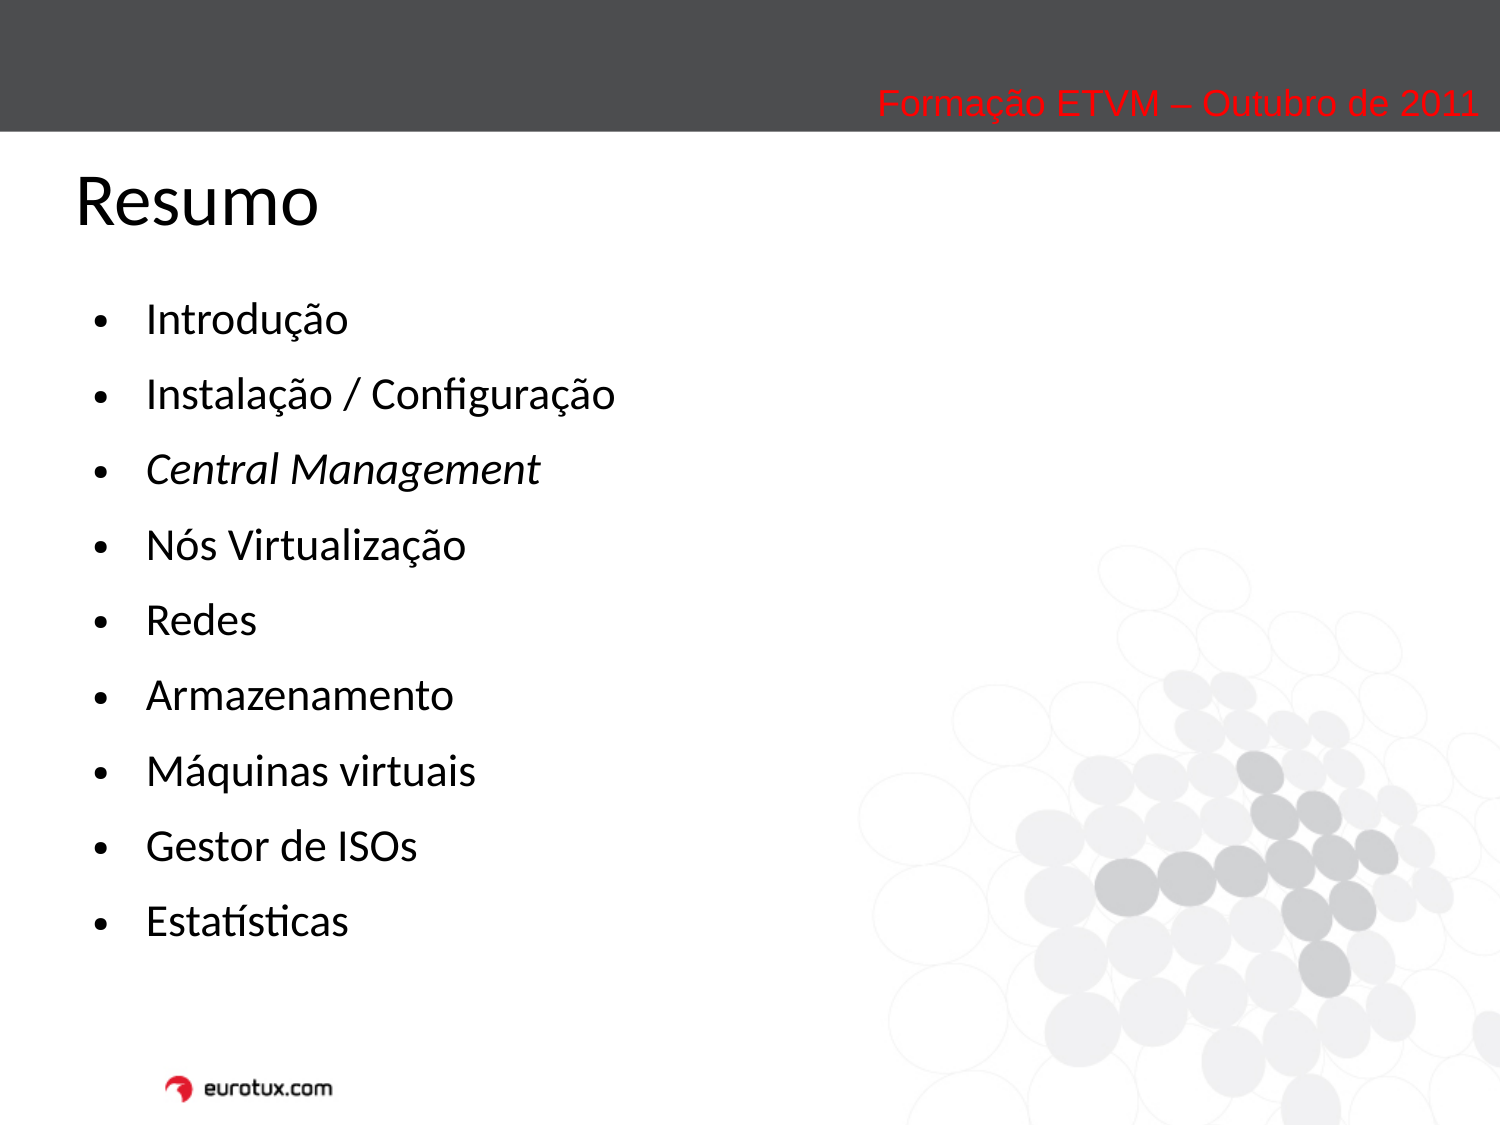

# Resumo
Introdução
Instalação / Configuração
Central Management
Nós Virtualização
Redes
Armazenamento
Máquinas virtuais
Gestor de ISOs
Estatísticas